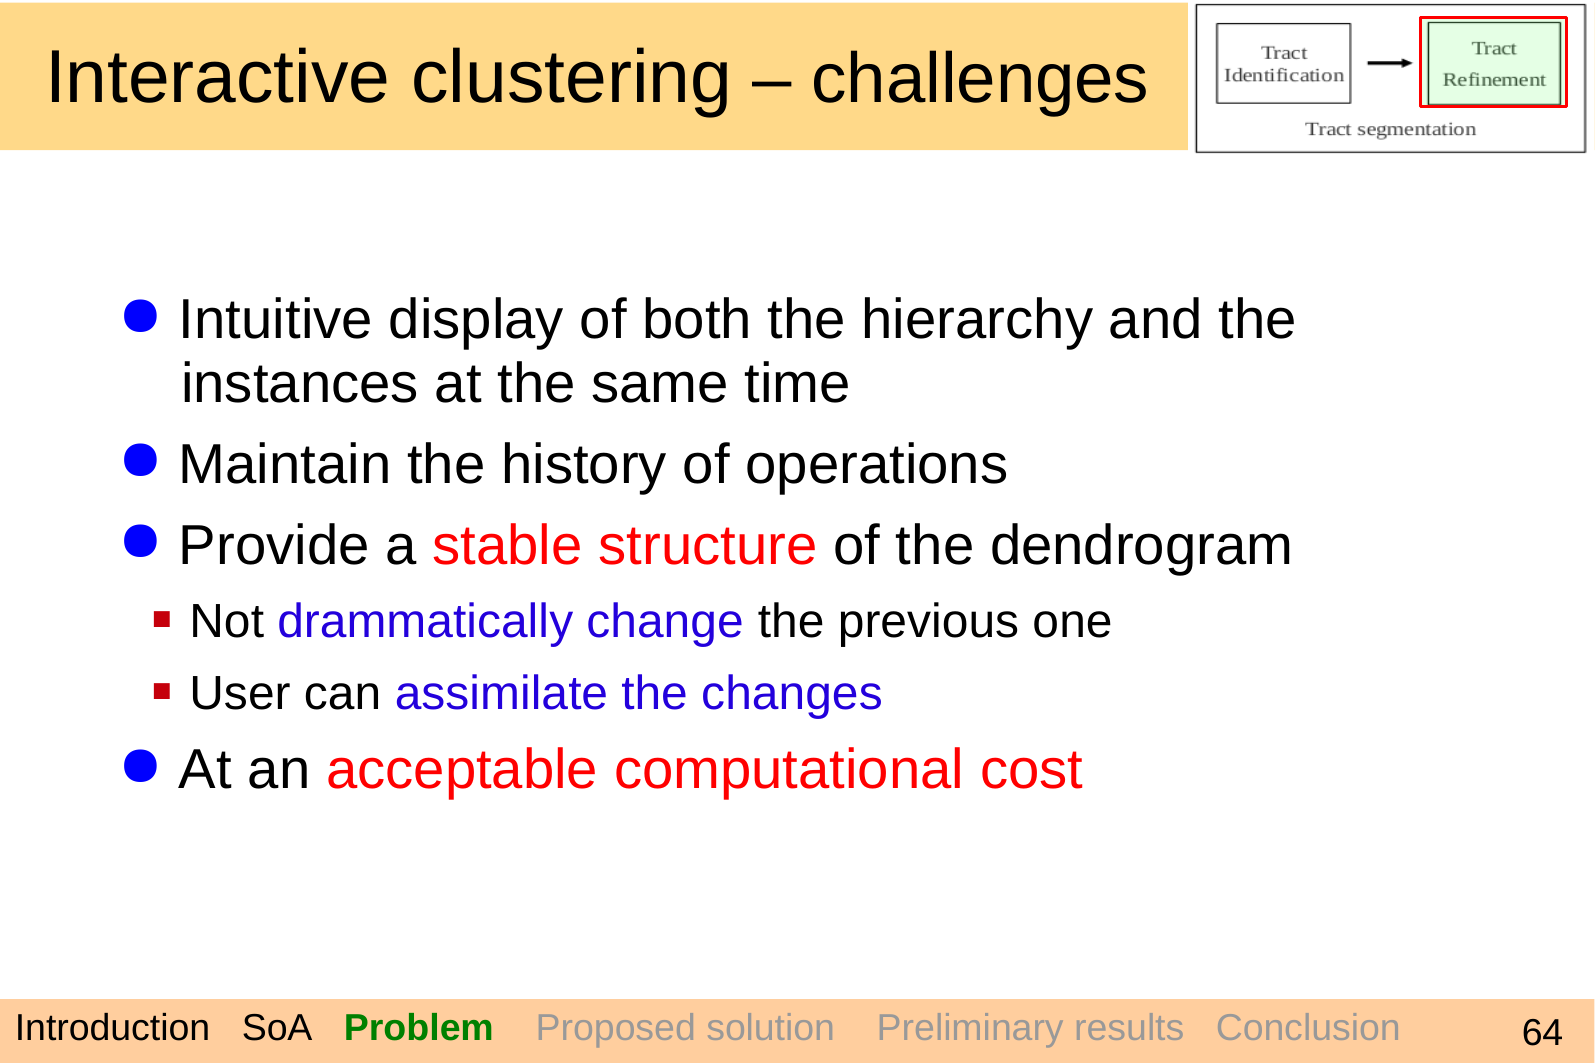

Interactive clustering – challenges
 Intuitive display of both the hierarchy and the
 instances at the same time
 Maintain the history of operations
 Provide a stable structure of the dendrogram
Not drammatically change the previous one
User can assimilate the changes
 At an acceptable computational cost
#
Introduction SoA Problem Proposed solution Preliminary results Conclusion